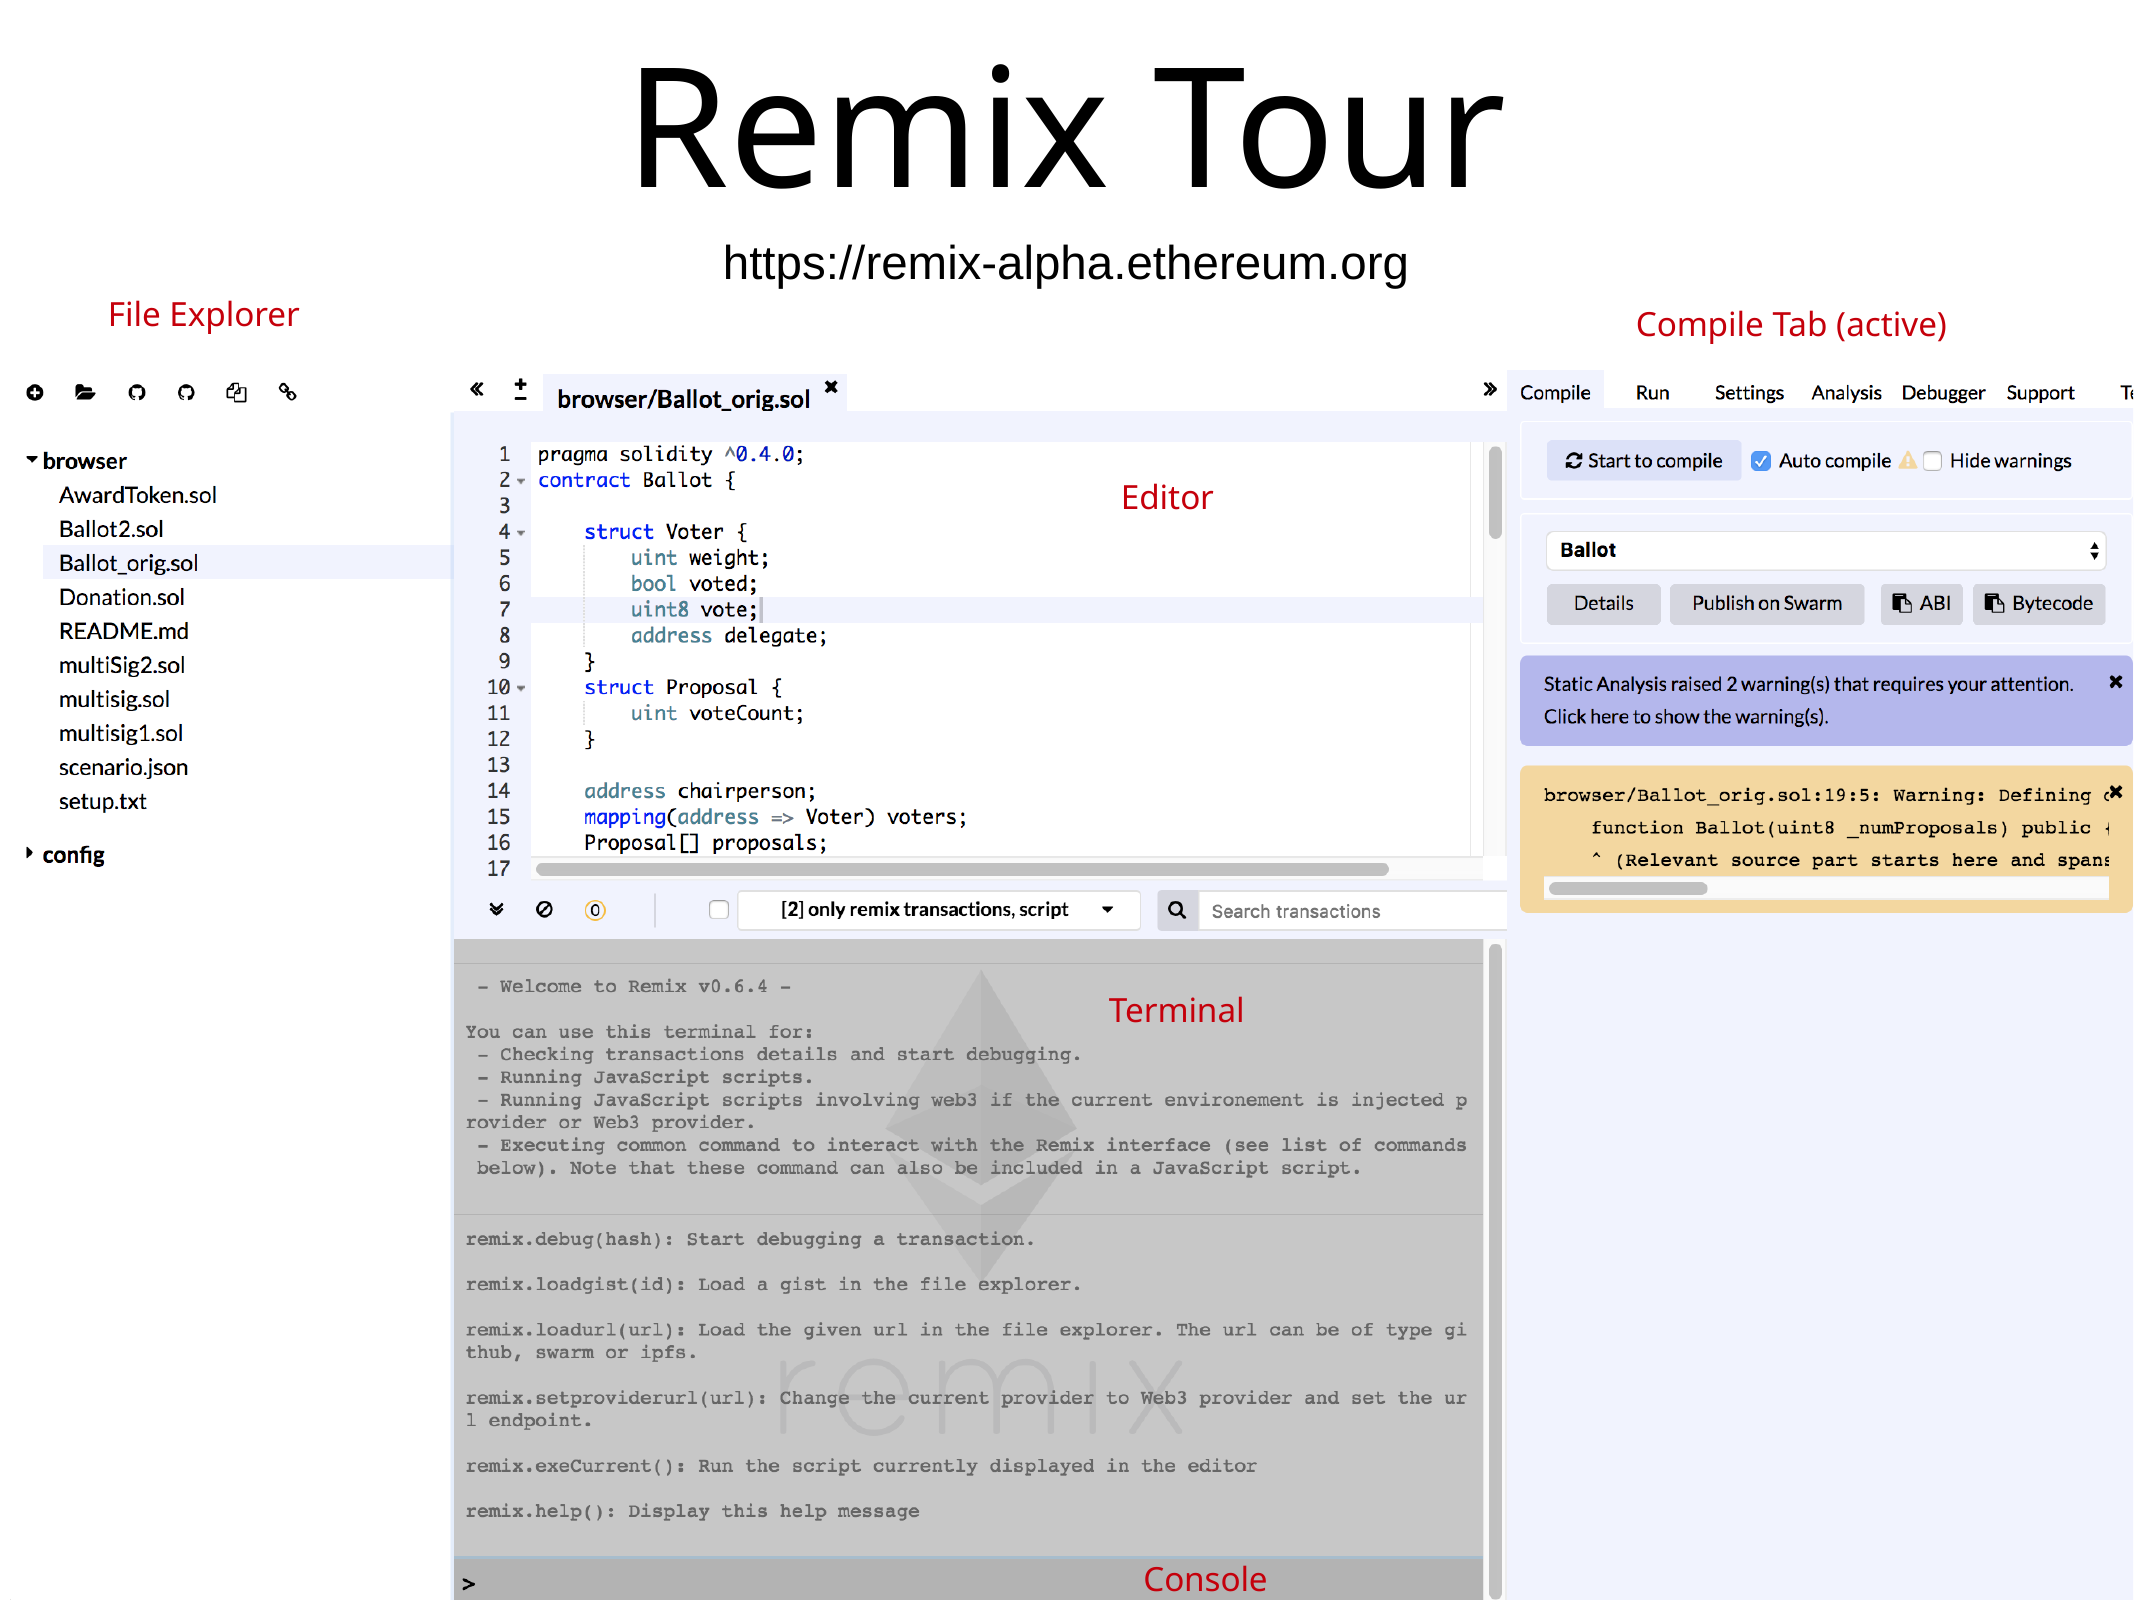

# Remix Tour
https://remix-alpha.ethereum.org
File Explorer
Compile Tab (active)
Editor
Terminal
Console